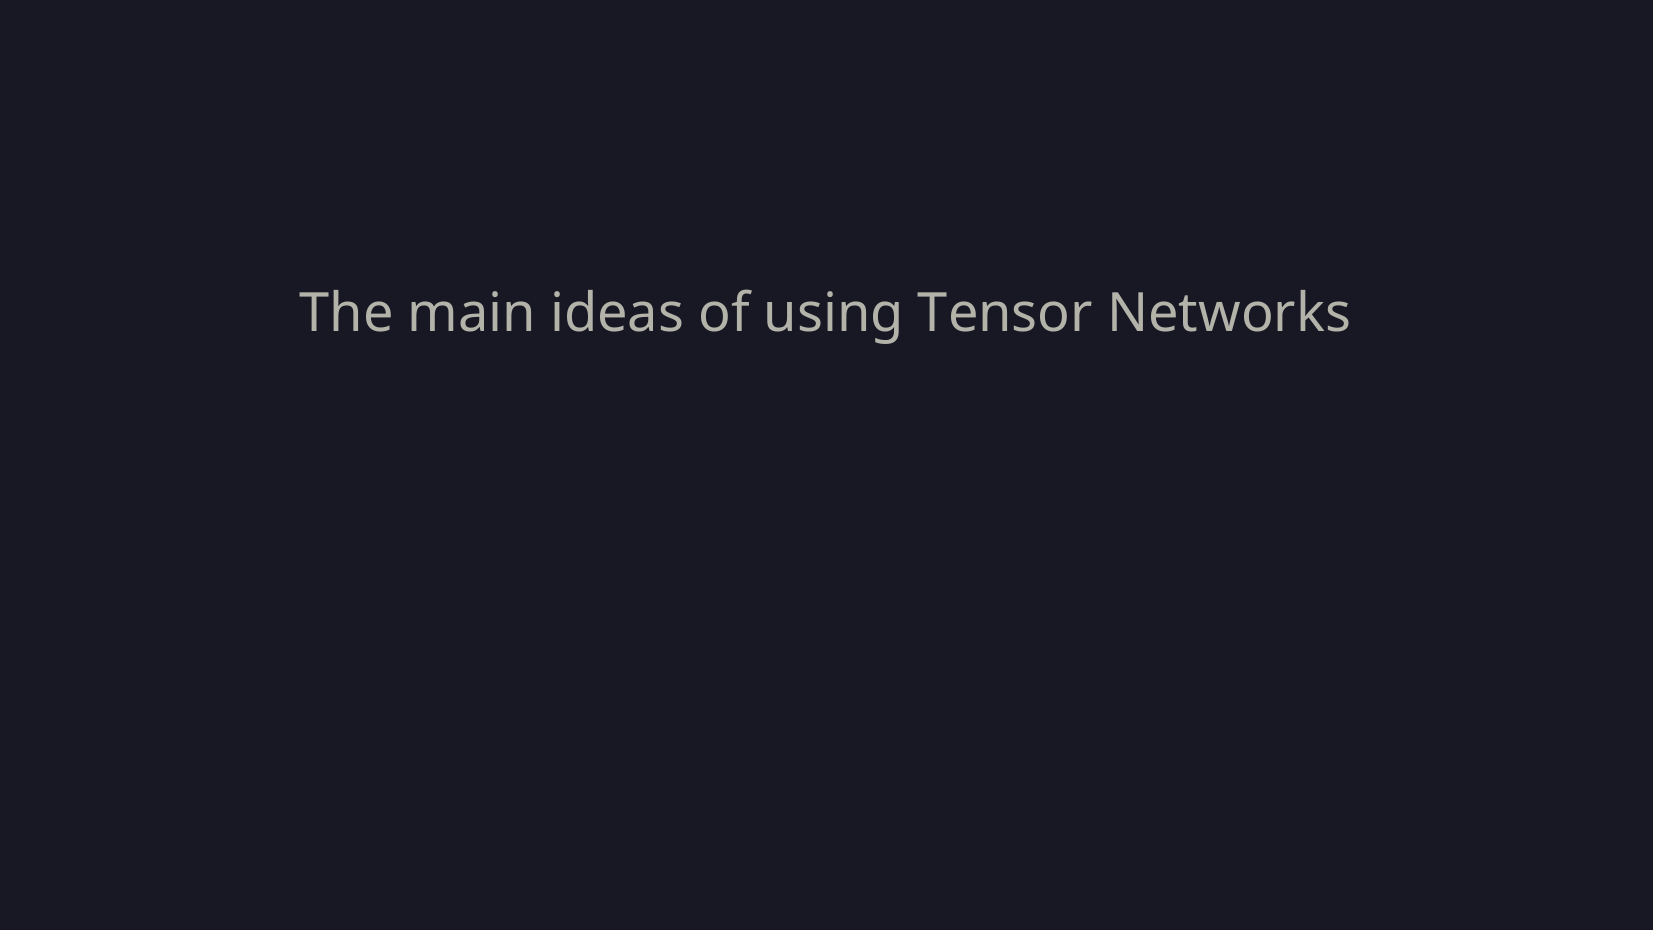

The main ideas of using Tensor Networks